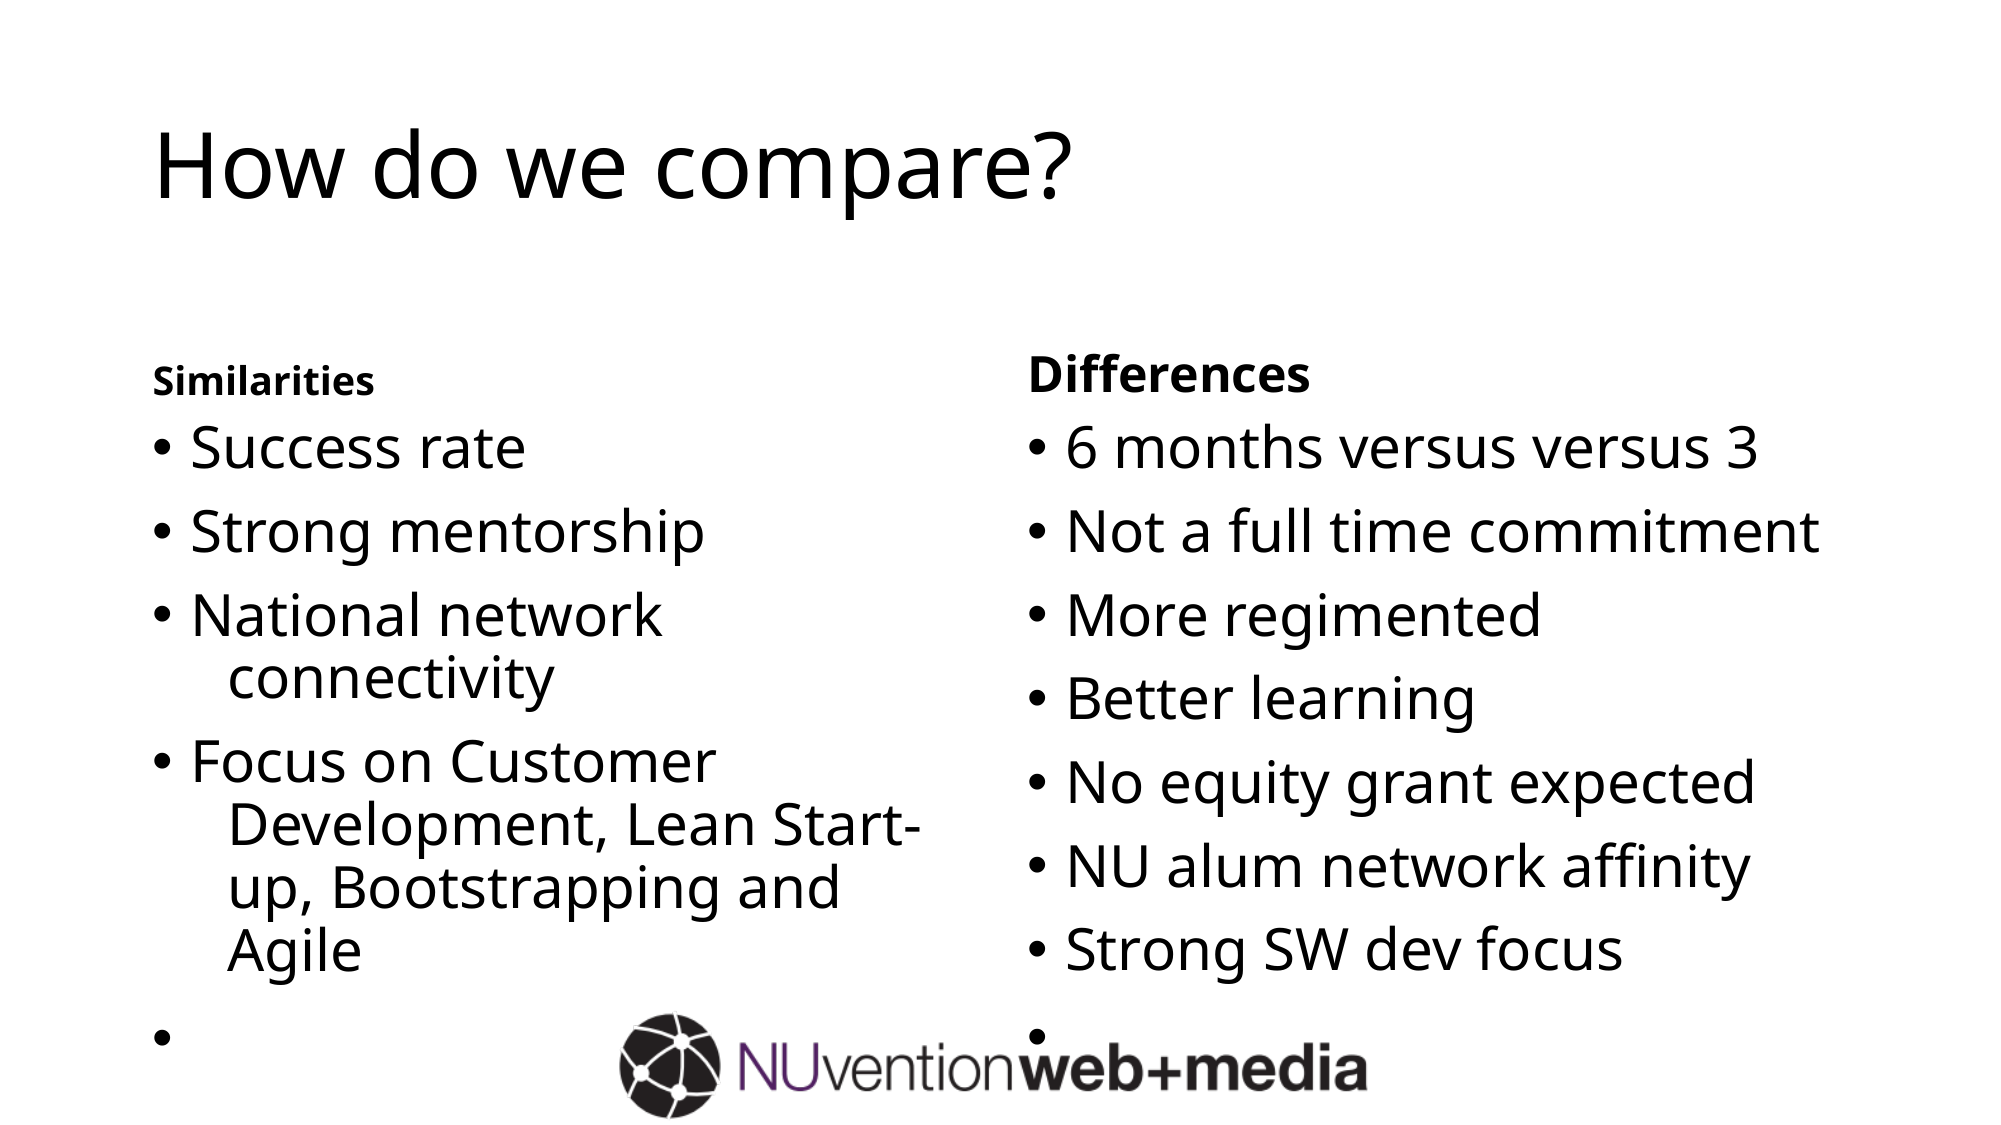

# How do we compare?
Similarities
Differences
Success rate
Strong mentorship
National network connectivity
Focus on Customer Development, Lean Start-up, Bootstrapping and Agile
6 months versus versus 3
Not a full time commitment
More regimented
Better learning
No equity grant expected
NU alum network affinity
Strong SW dev focus